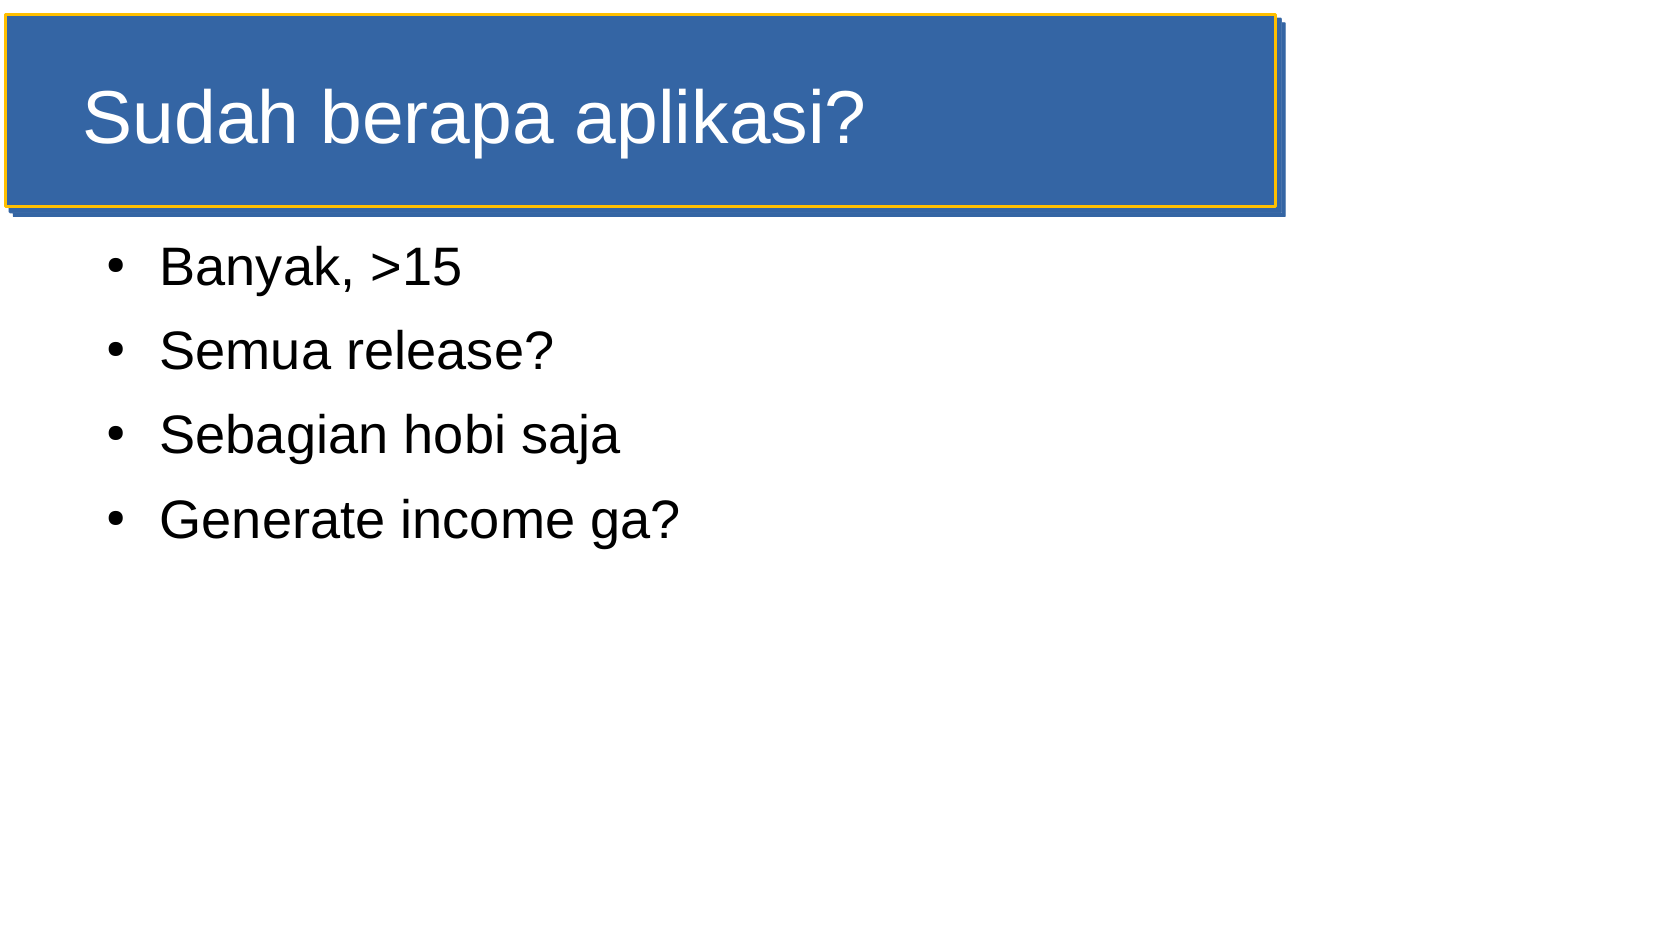

# Sudah berapa aplikasi?
Banyak, >15
Semua release?
Sebagian hobi saja
Generate income ga?